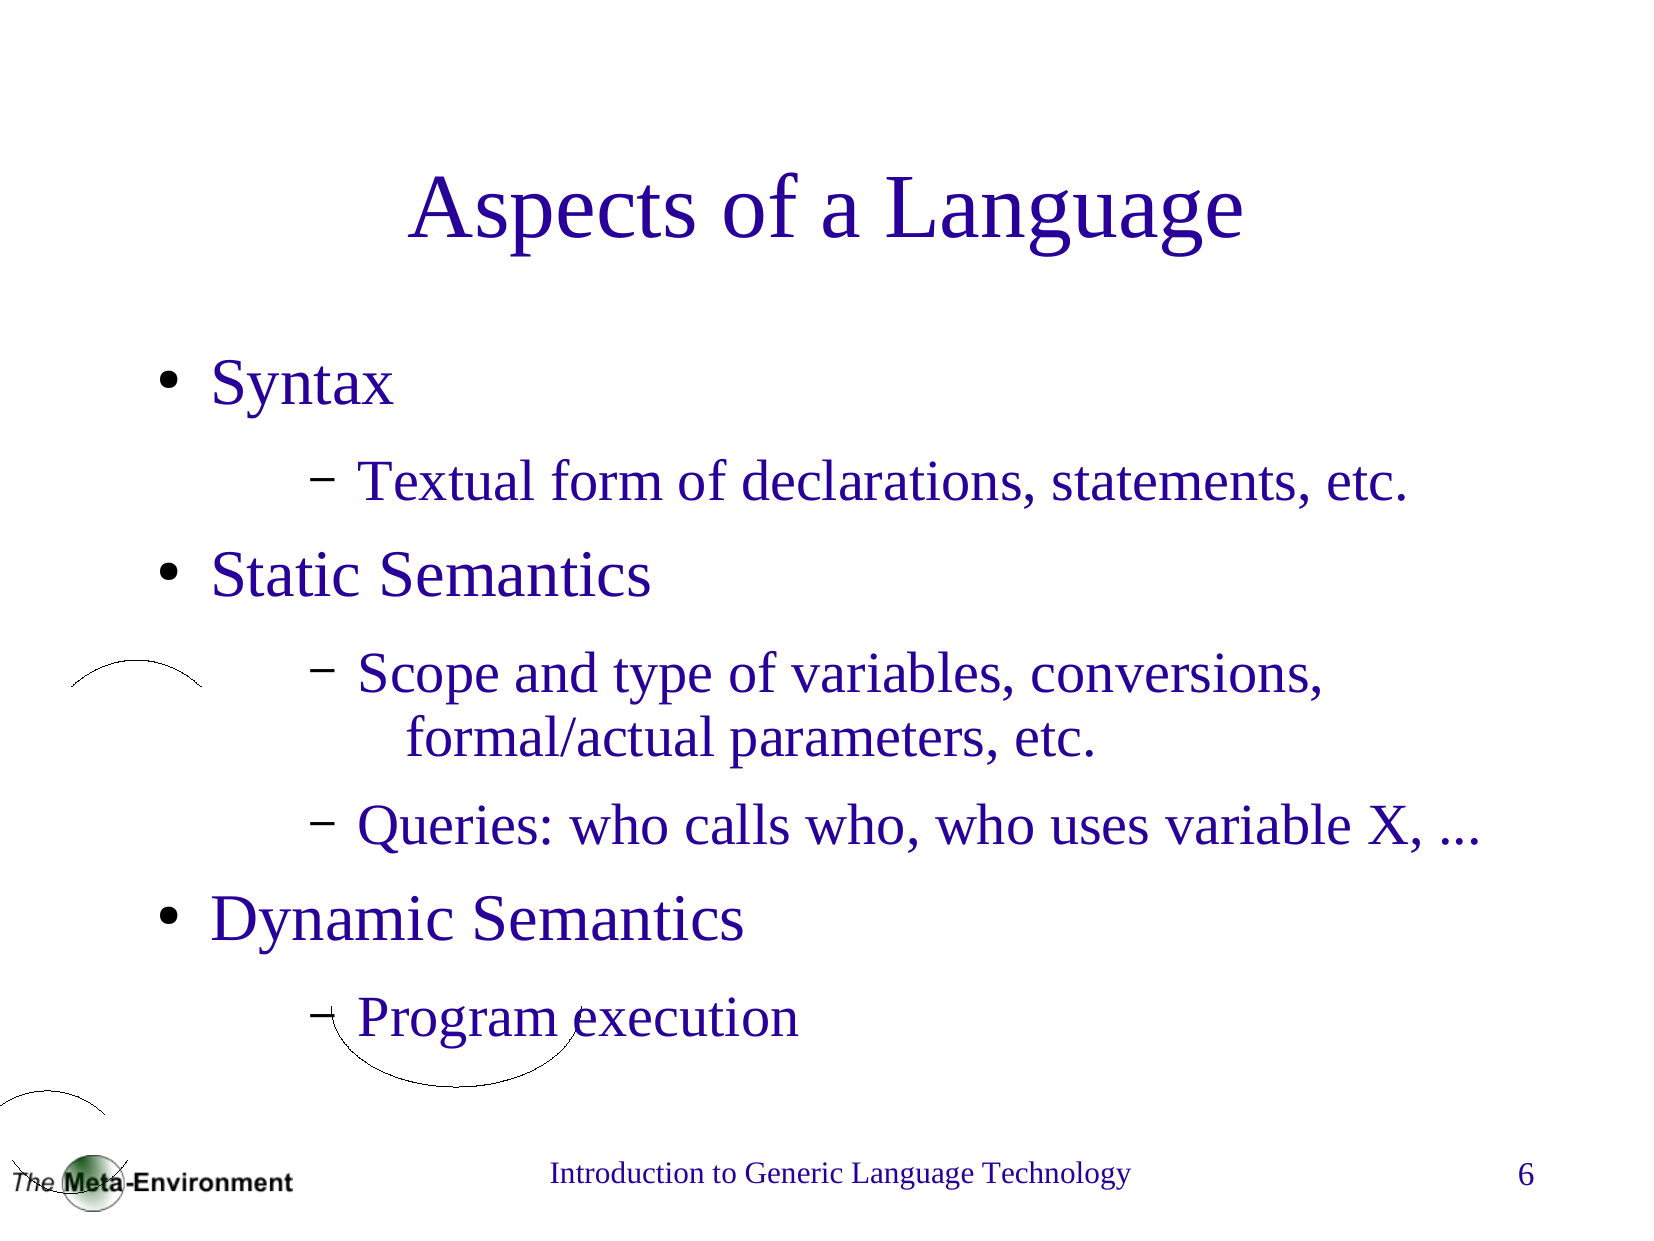

# Aspects of a Language
Syntax
Textual form of declarations, statements, etc.
Static Semantics
Scope and type of variables, conversions, formal/actual parameters, etc.
Queries: who calls who, who uses variable X, ...
Dynamic Semantics
Program execution